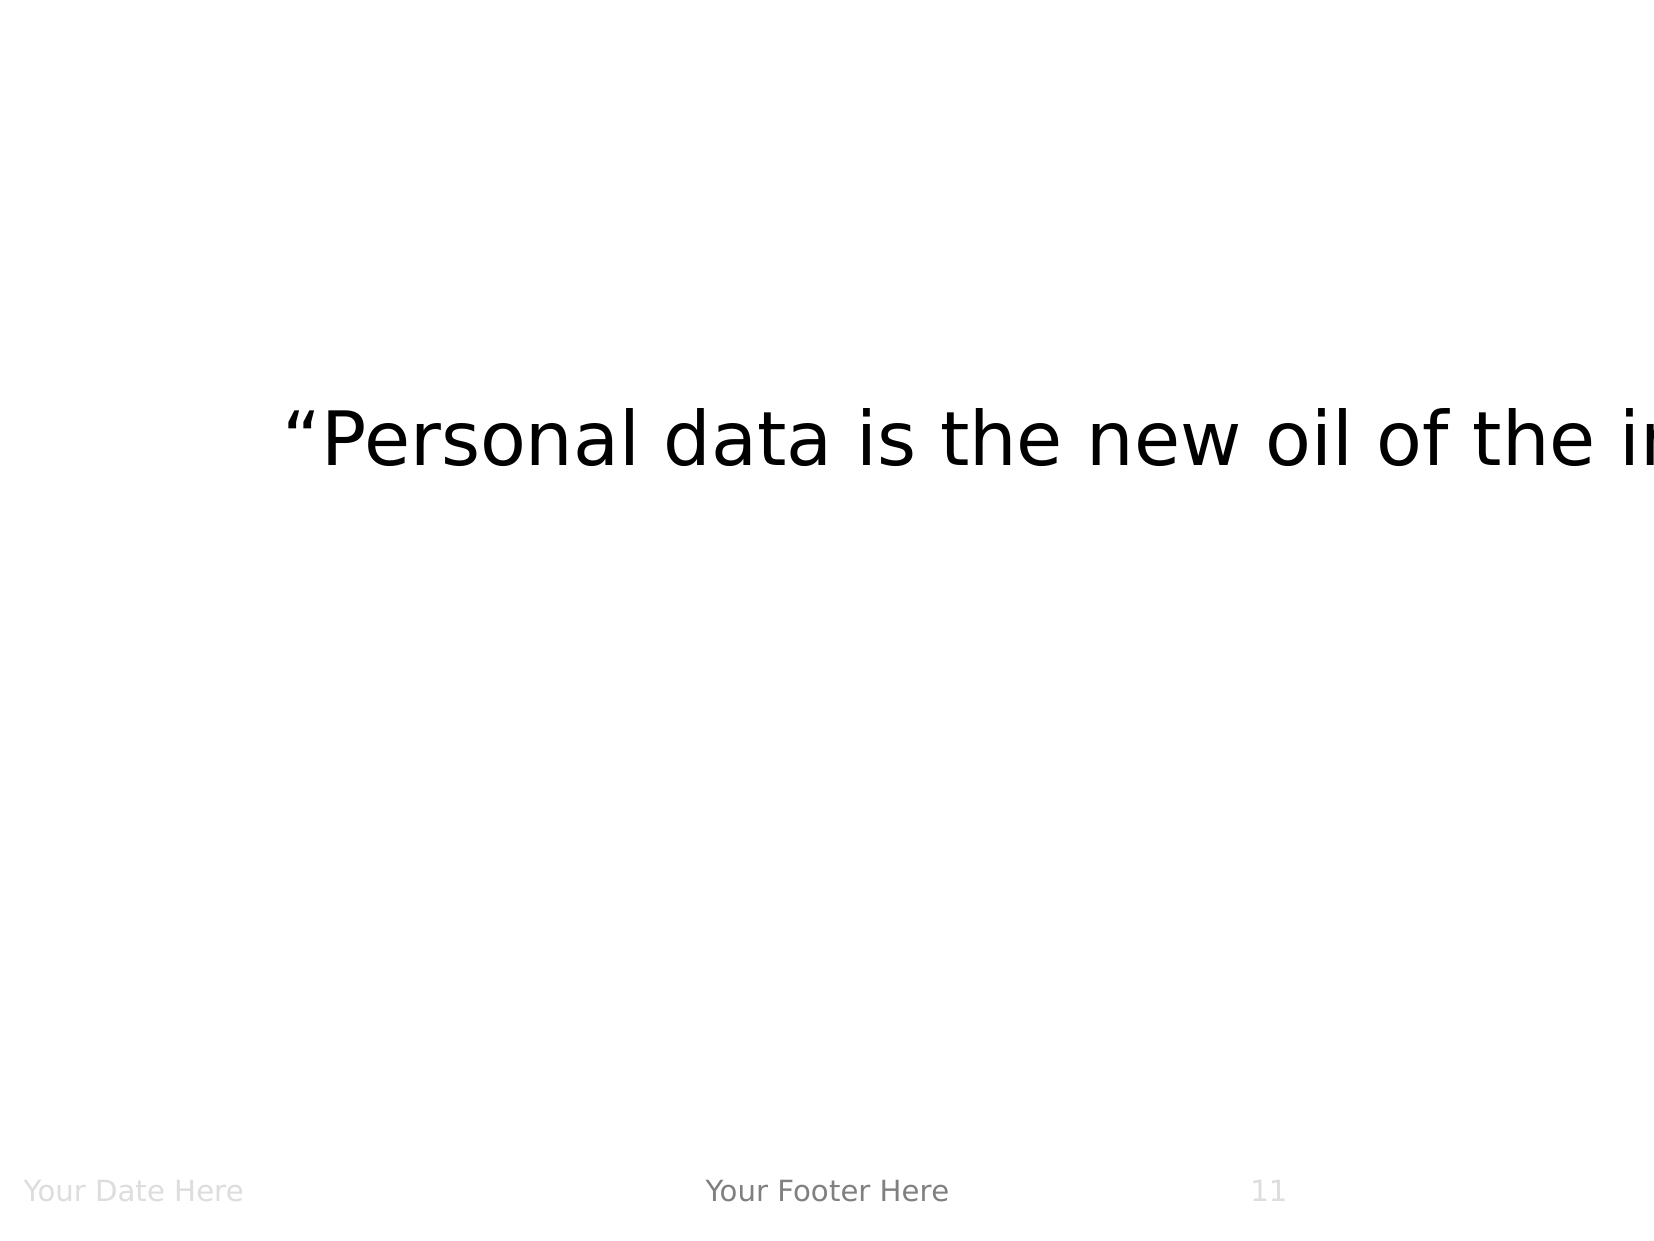

“Personal data is the new oil of the internet and the new currency of the digital world.”
Your Date Here
Your Footer Here